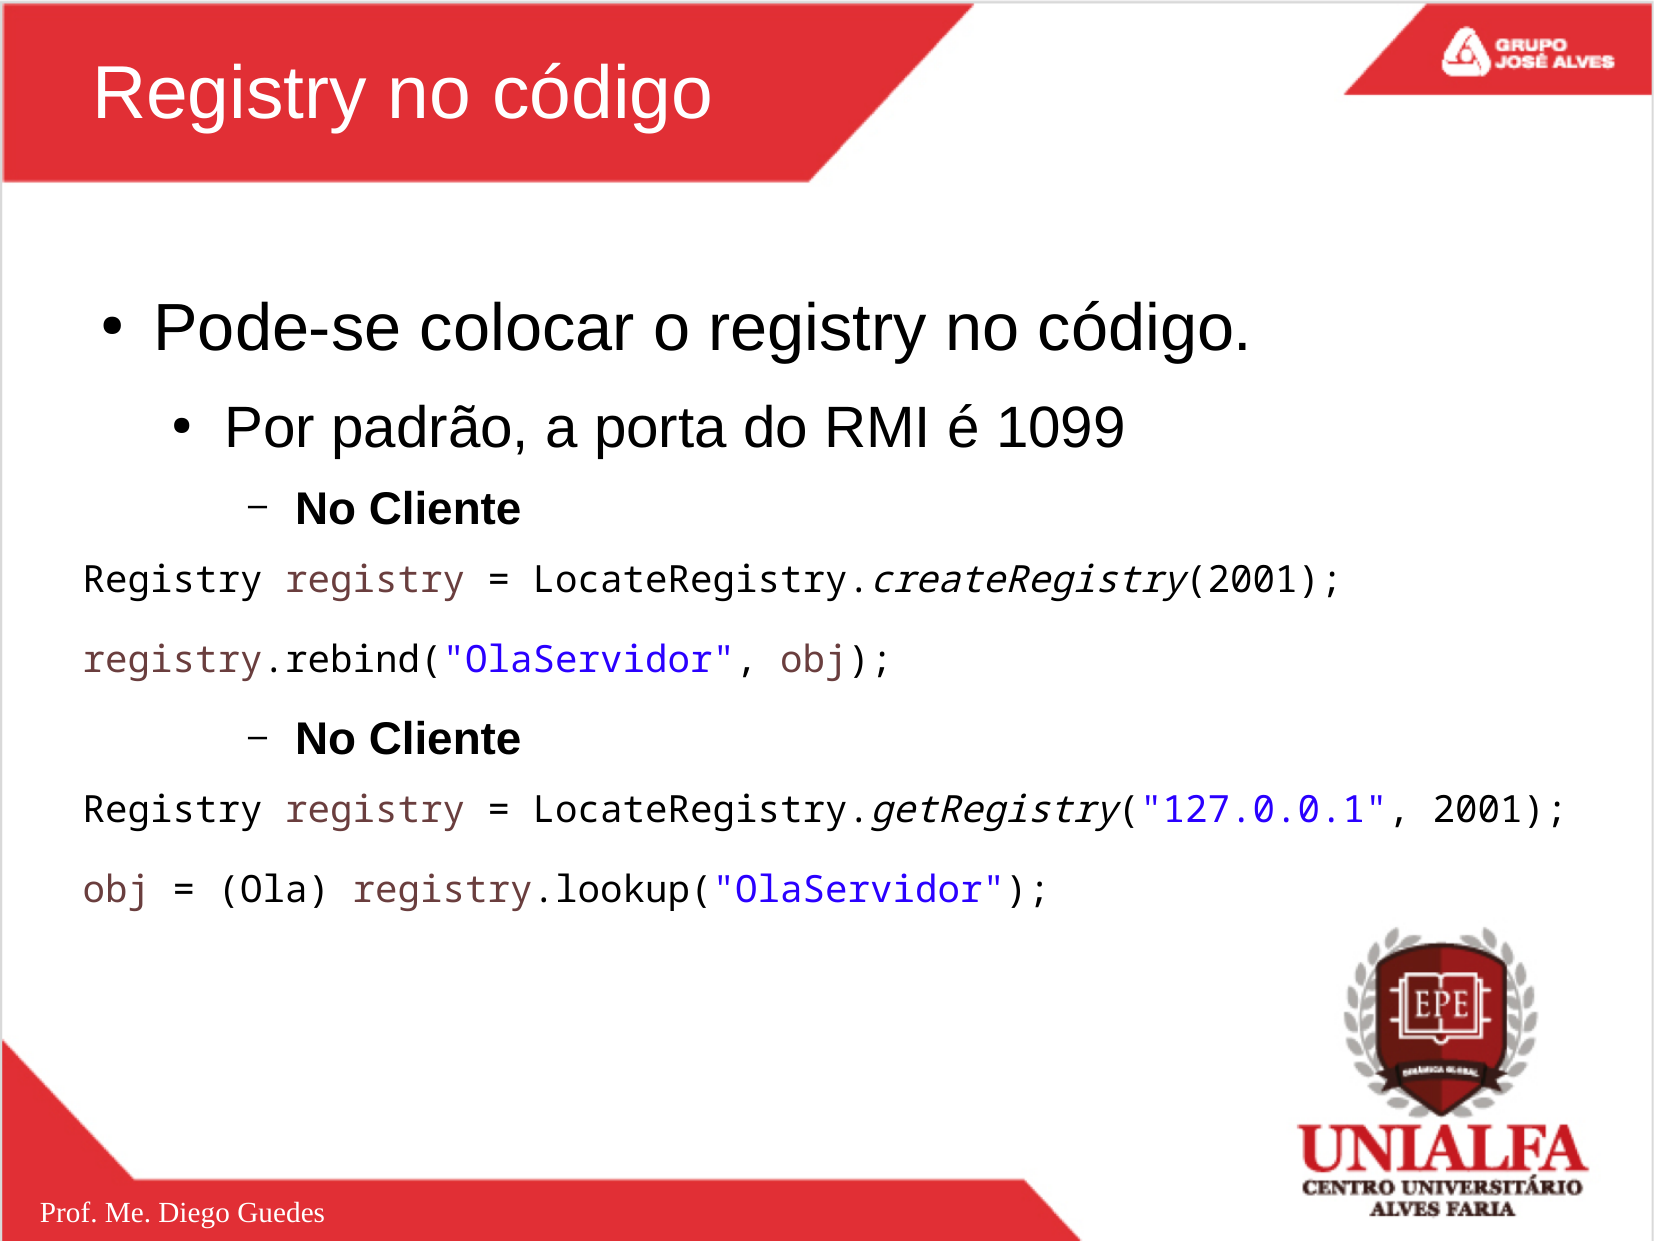

# Registry no código
Pode-se colocar o registry no código.
Por padrão, a porta do RMI é 1099
No Cliente
Registry registry = LocateRegistry.createRegistry(2001);
registry.rebind("OlaServidor", obj);
No Cliente
Registry registry = LocateRegistry.getRegistry("127.0.0.1", 2001);
obj = (Ola) registry.lookup("OlaServidor");